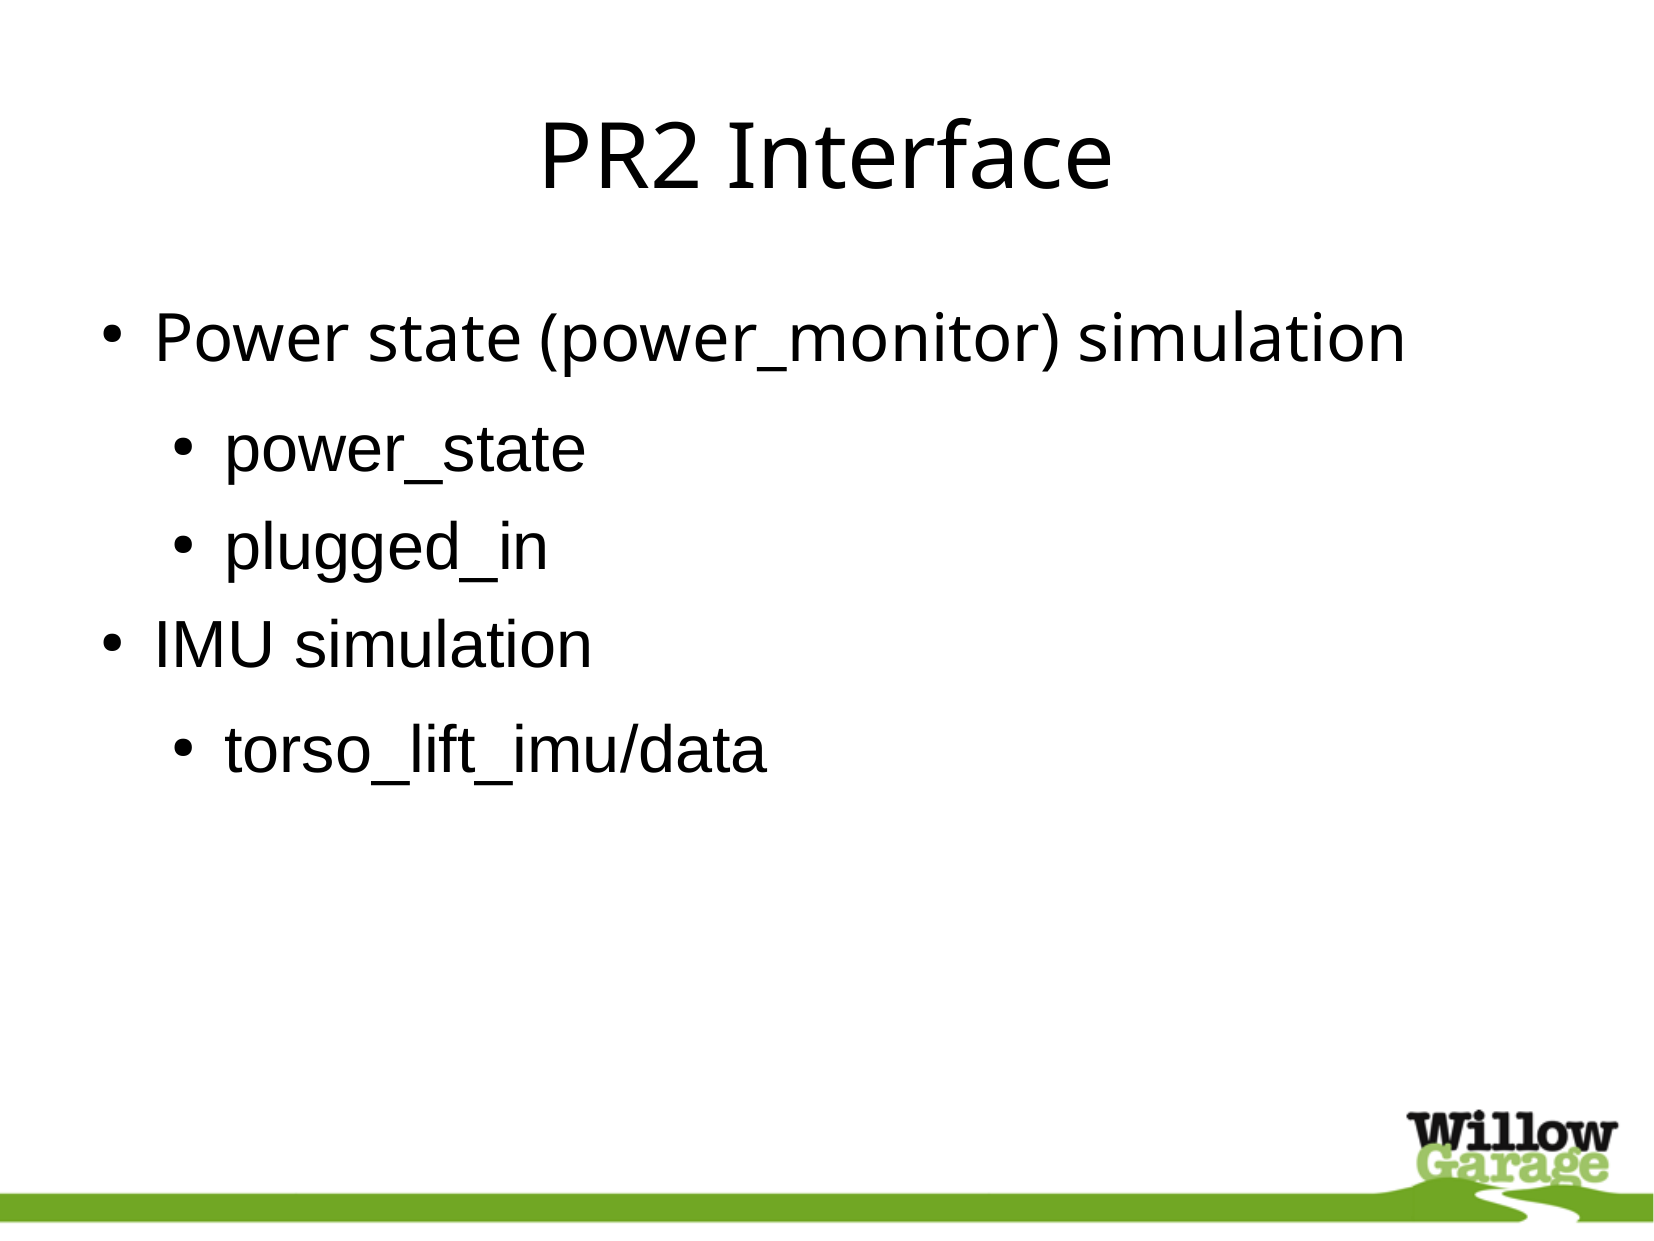

# PR2 Interface
Power state (power_monitor) simulation
power_state
plugged_in
IMU simulation
torso_lift_imu/data